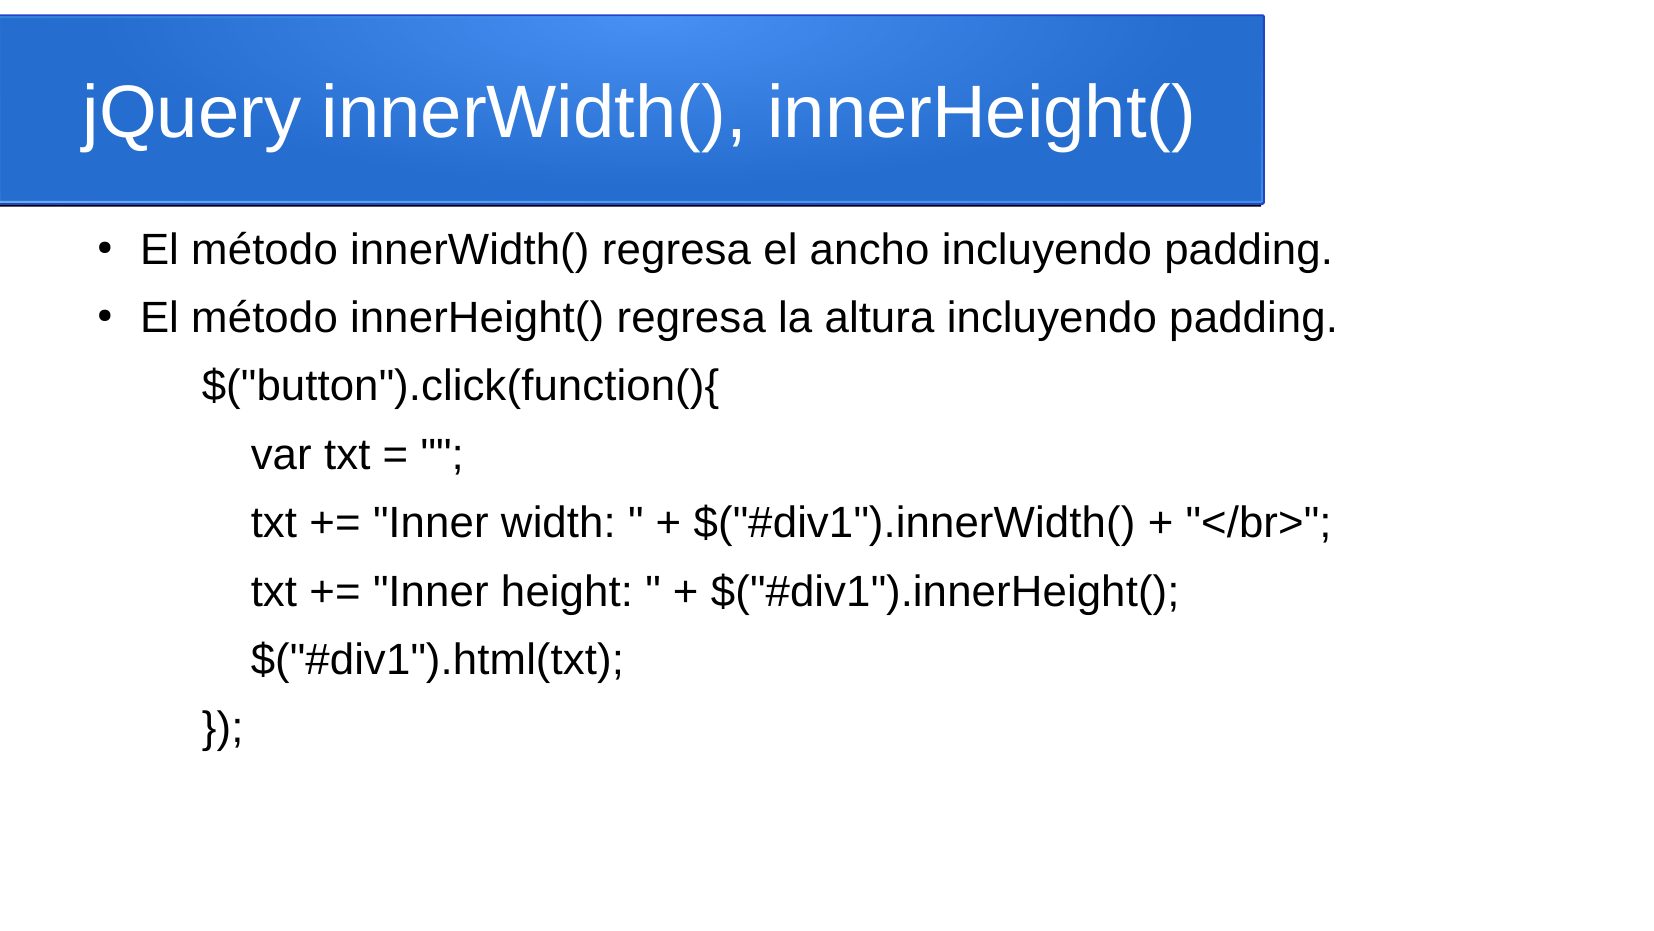

# jQuery innerWidth(), innerHeight()
El método innerWidth() regresa el ancho incluyendo padding.
El método innerHeight() regresa la altura incluyendo padding.
$("button").click(function(){
 var txt = "";
 txt += "Inner width: " + $("#div1").innerWidth() + "</br>";
 txt += "Inner height: " + $("#div1").innerHeight();
 $("#div1").html(txt);
});